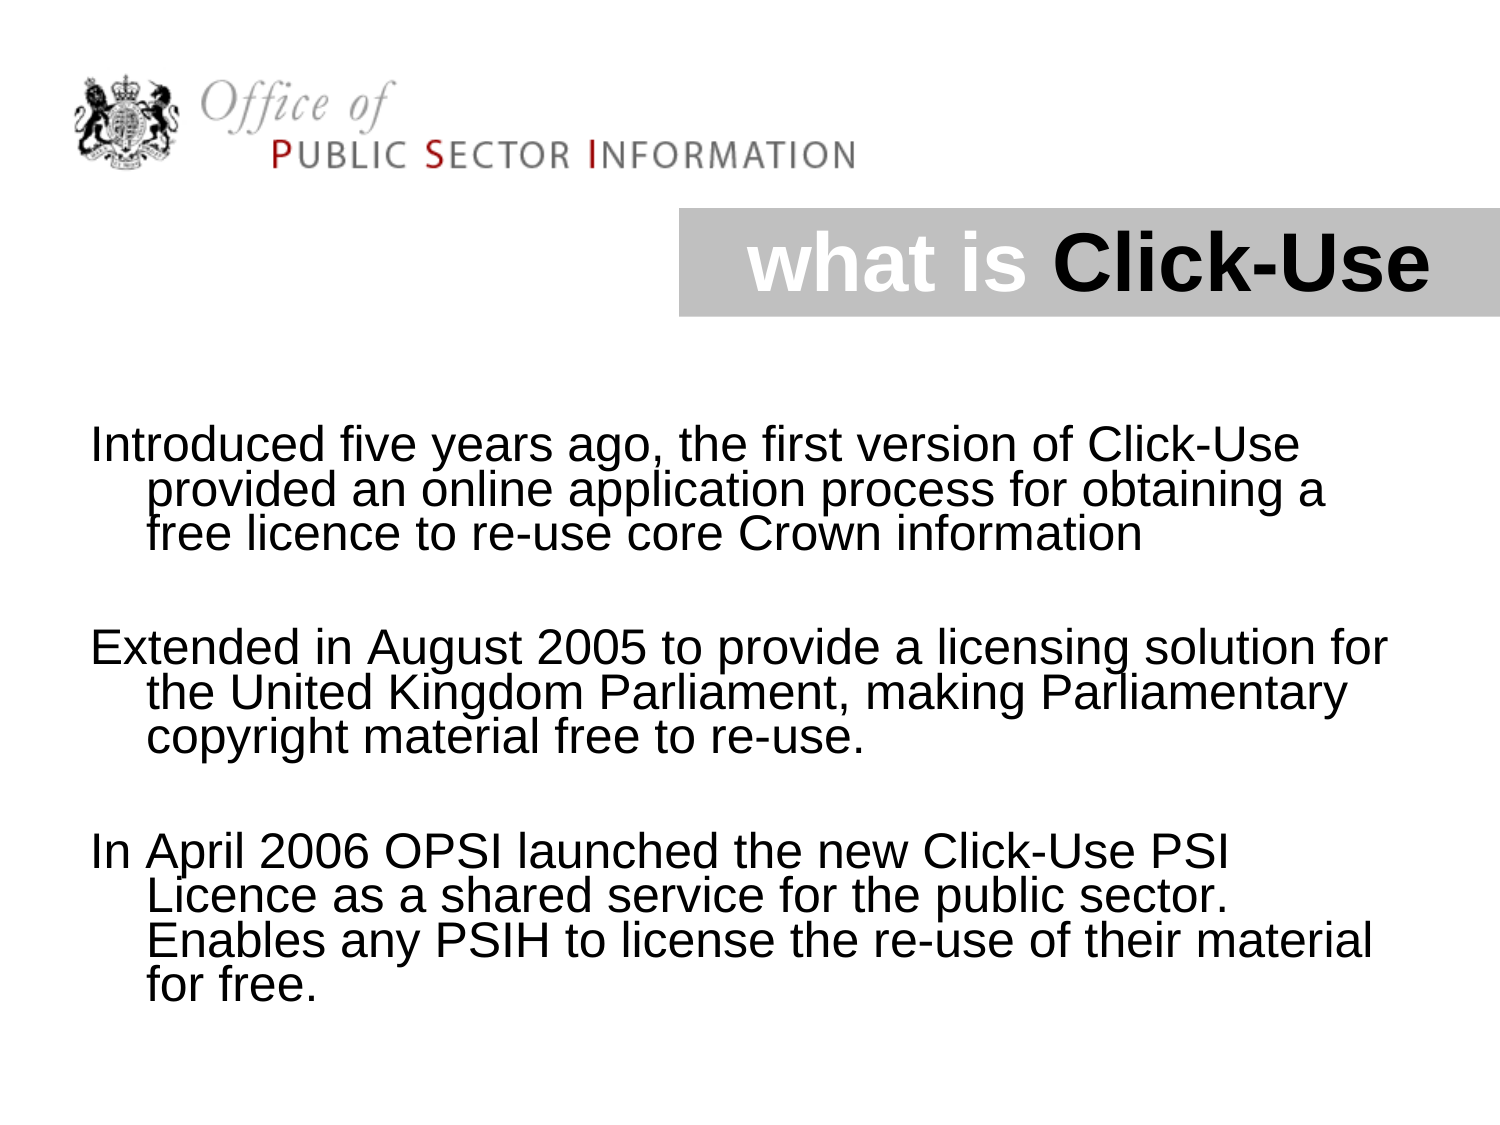

what is Click-Use
# Introduced five years ago, the first version of Click-Use provided an online application process for obtaining a free licence to re-use core Crown information
Extended in August 2005 to provide a licensing solution for the United Kingdom Parliament, making Parliamentary copyright material free to re-use.
In April 2006 OPSI launched the new Click-Use PSI Licence as a shared service for the public sector. Enables any PSIH to license the re-use of their material for free.